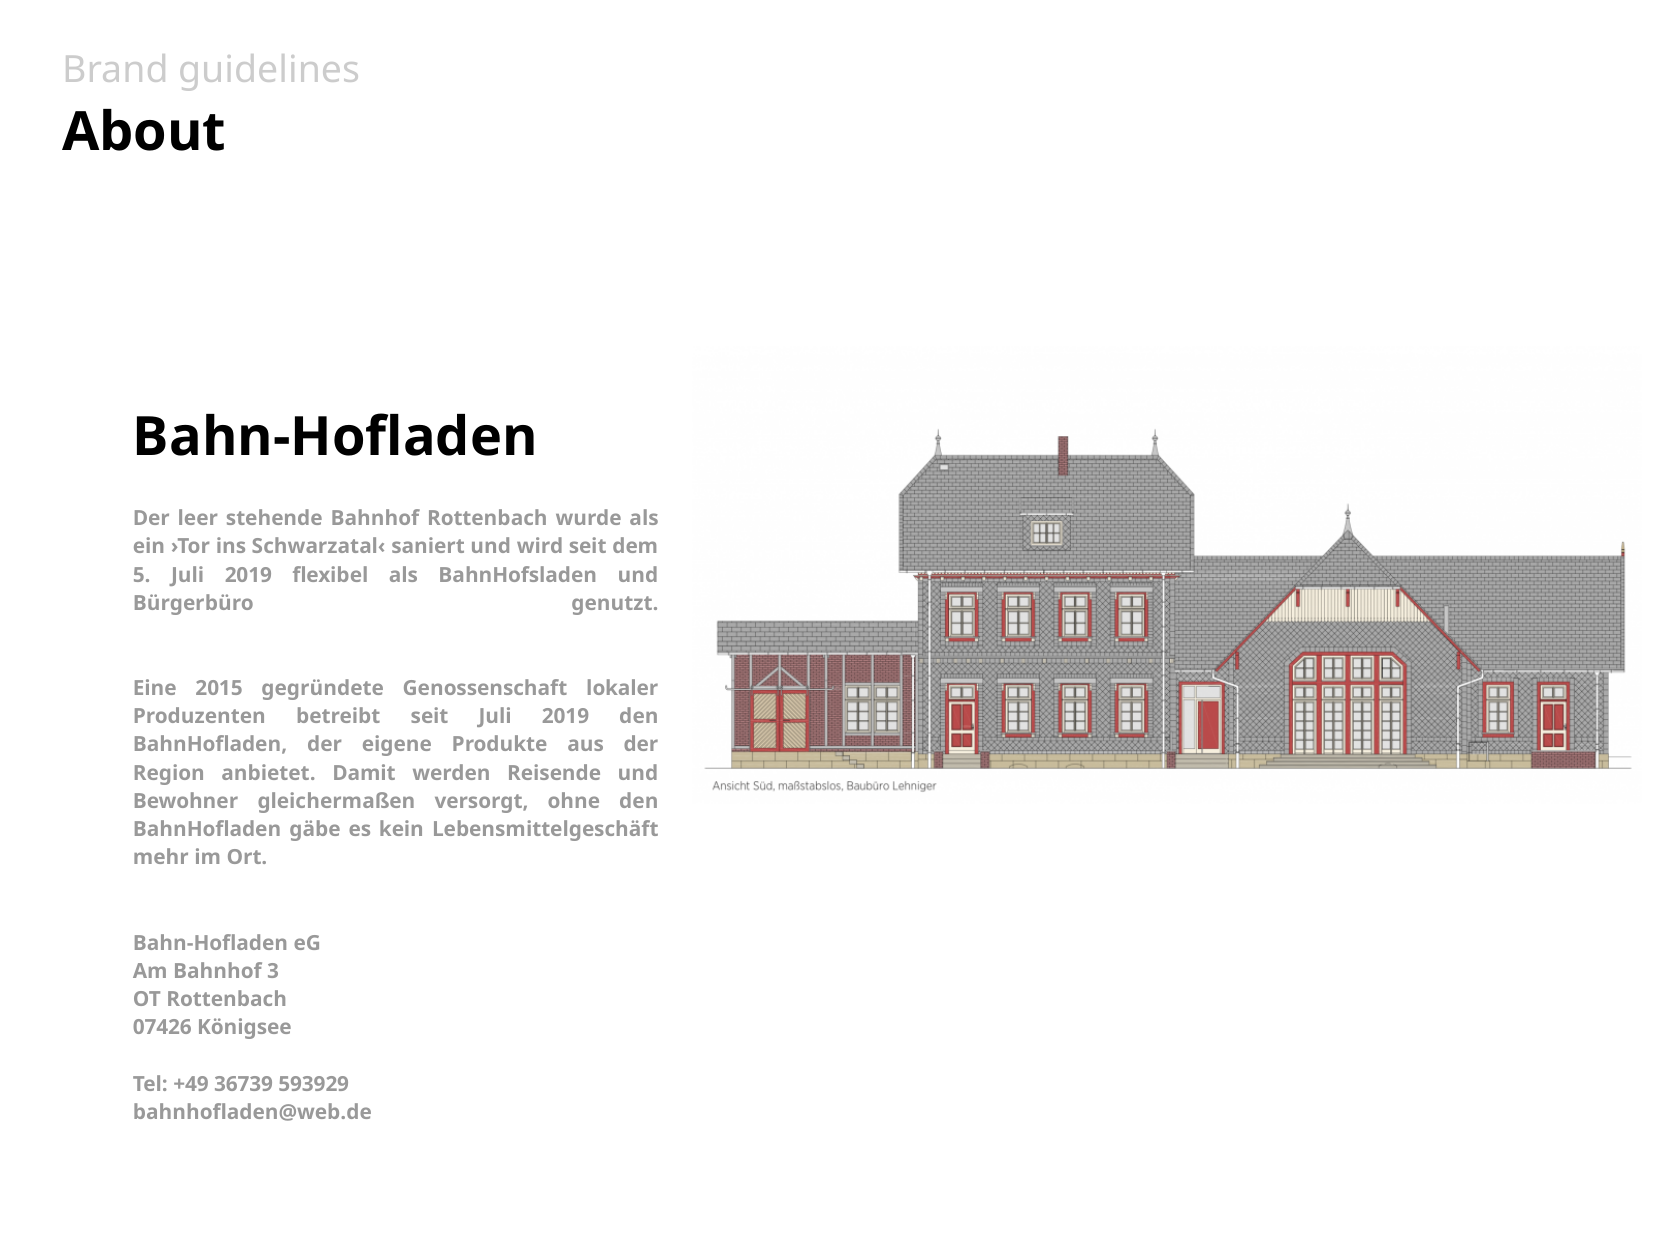

Brand guidelines
About
Bahn-Hofladen
Der leer stehende Bahnhof Rottenbach wurde als ein ›Tor ins Schwarzatal‹ saniert und wird seit dem 5. Juli 2019 flexibel als BahnHofsladen und Bürgerbüro genutzt.
Eine 2015 gegründete Genossenschaft lokaler Produzenten betreibt seit Juli 2019 den BahnHofladen, der eigene Produkte aus der Region anbietet. Damit werden Reisende und Bewohner gleichermaßen versorgt, ohne den BahnHofladen gäbe es kein Lebensmittelgeschäft mehr im Ort.
Bahn-Hofladen eG
Am Bahnhof 3
OT Rottenbach
07426 Königsee
Tel: +49 36739 593929
bahnhofladen@web.de